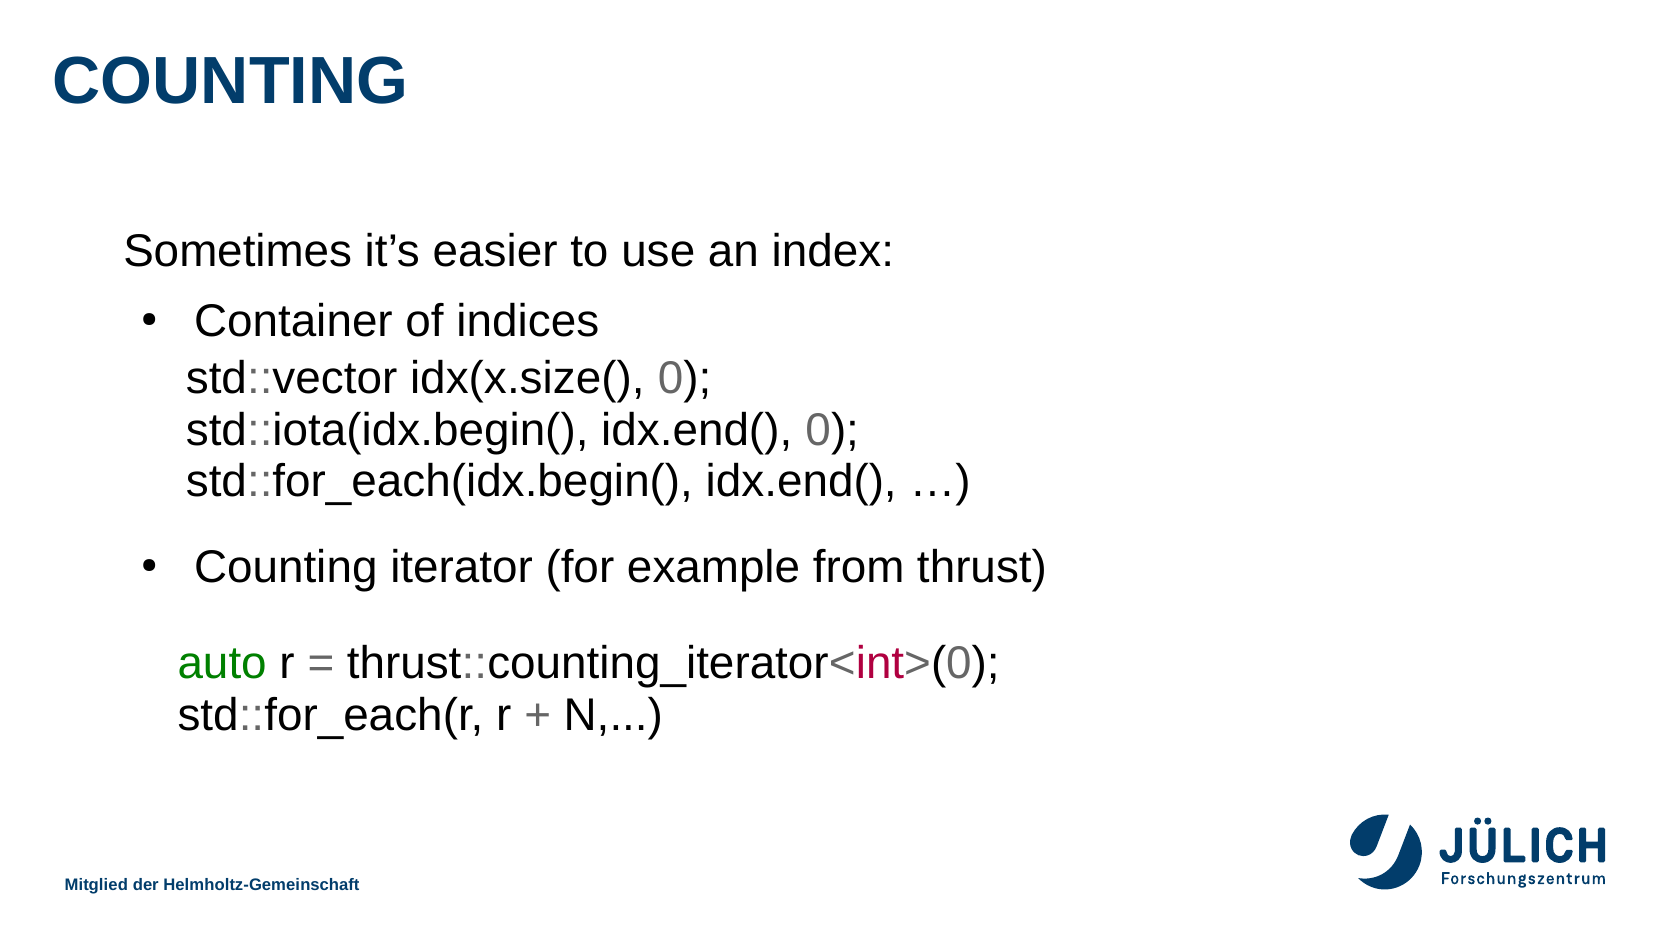

# Counting
Sometimes it’s easier to use an index:
Container of indices
Counting iterator (for example from thrust)
 std::vector idx(x.size(), 0);
 std::iota(idx.begin(), idx.end(), 0);
 std::for_each(idx.begin(), idx.end(), …)
 auto r = thrust::counting_iterator<int>(0);
 std::for_each(r, r + N,...)